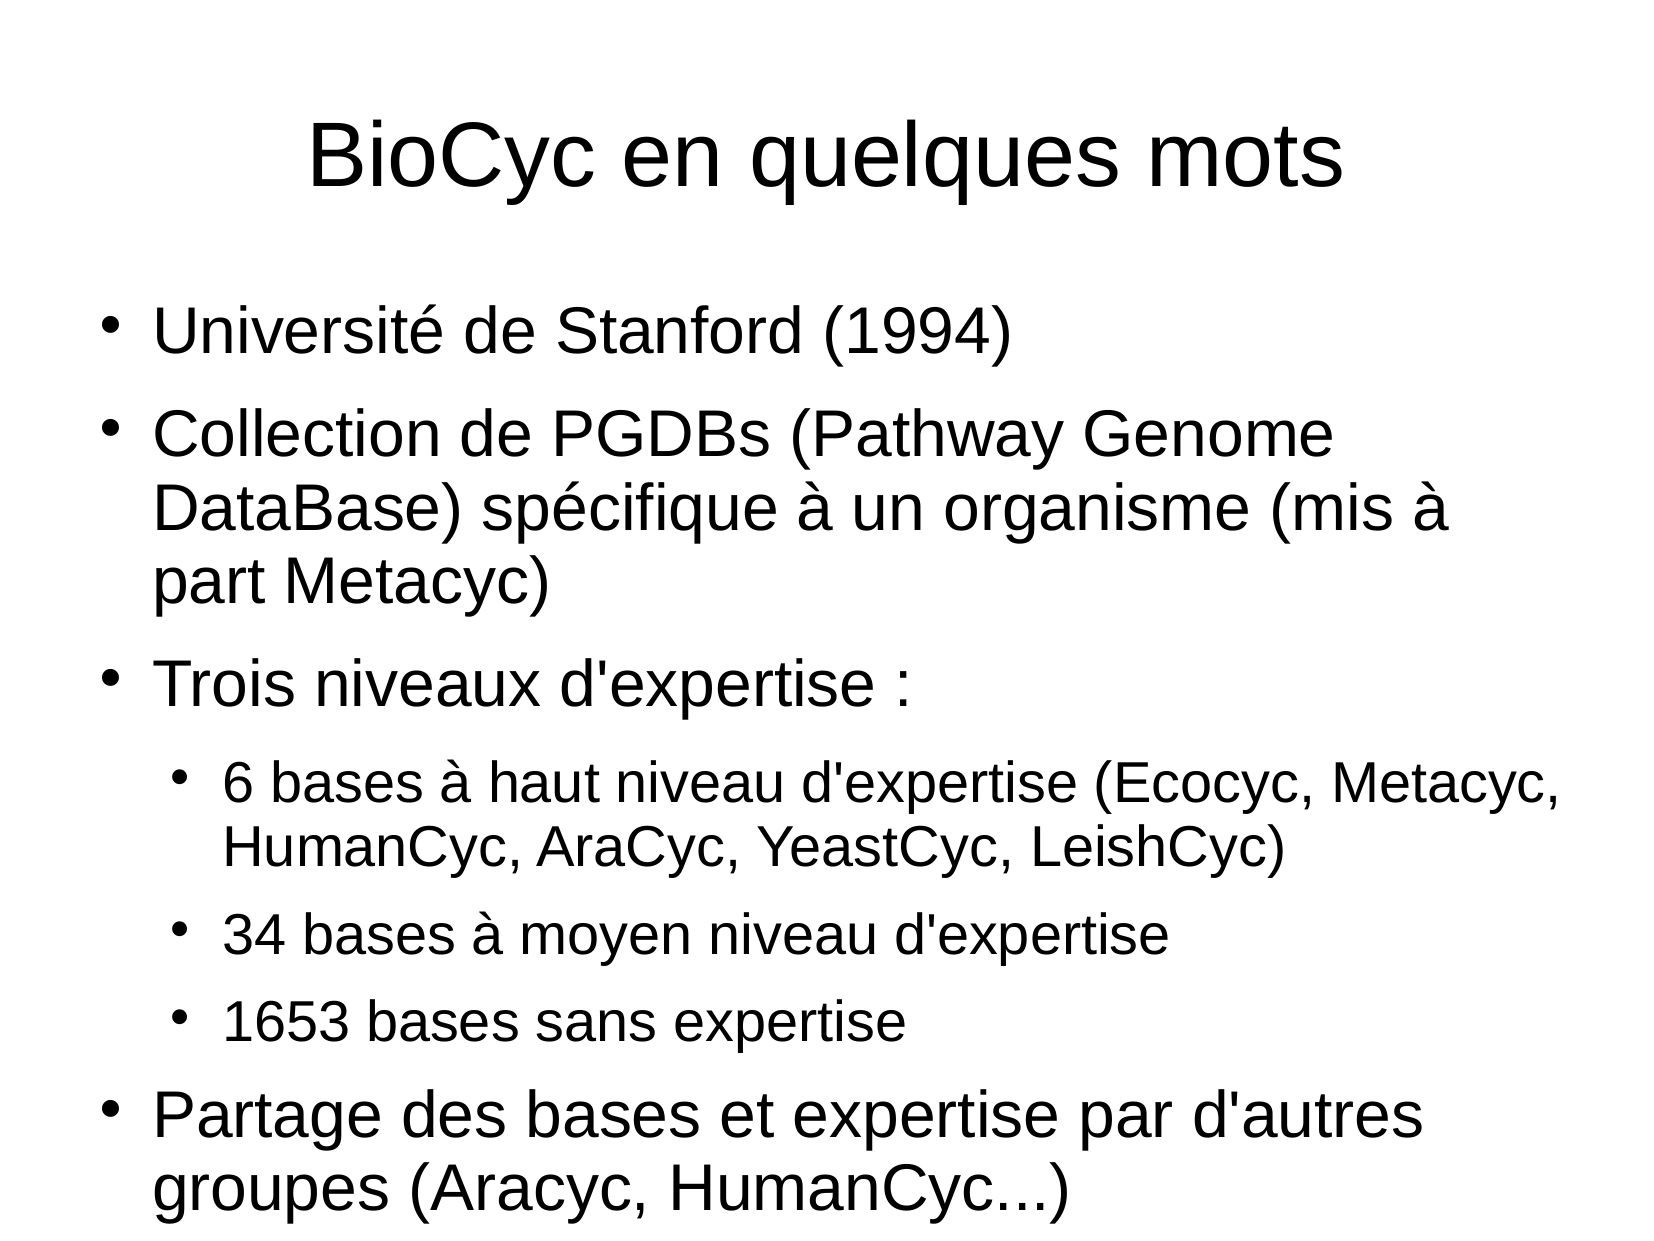

# BioCyc en quelques mots
Université de Stanford (1994)
Collection de PGDBs (Pathway Genome DataBase) spécifique à un organisme (mis à part Metacyc)
Trois niveaux d'expertise :
6 bases à haut niveau d'expertise (Ecocyc, Metacyc, HumanCyc, AraCyc, YeastCyc, LeishCyc)
34 bases à moyen niveau d'expertise
1653 bases sans expertise
Partage des bases et expertise par d'autres groupes (Aracyc, HumanCyc...)